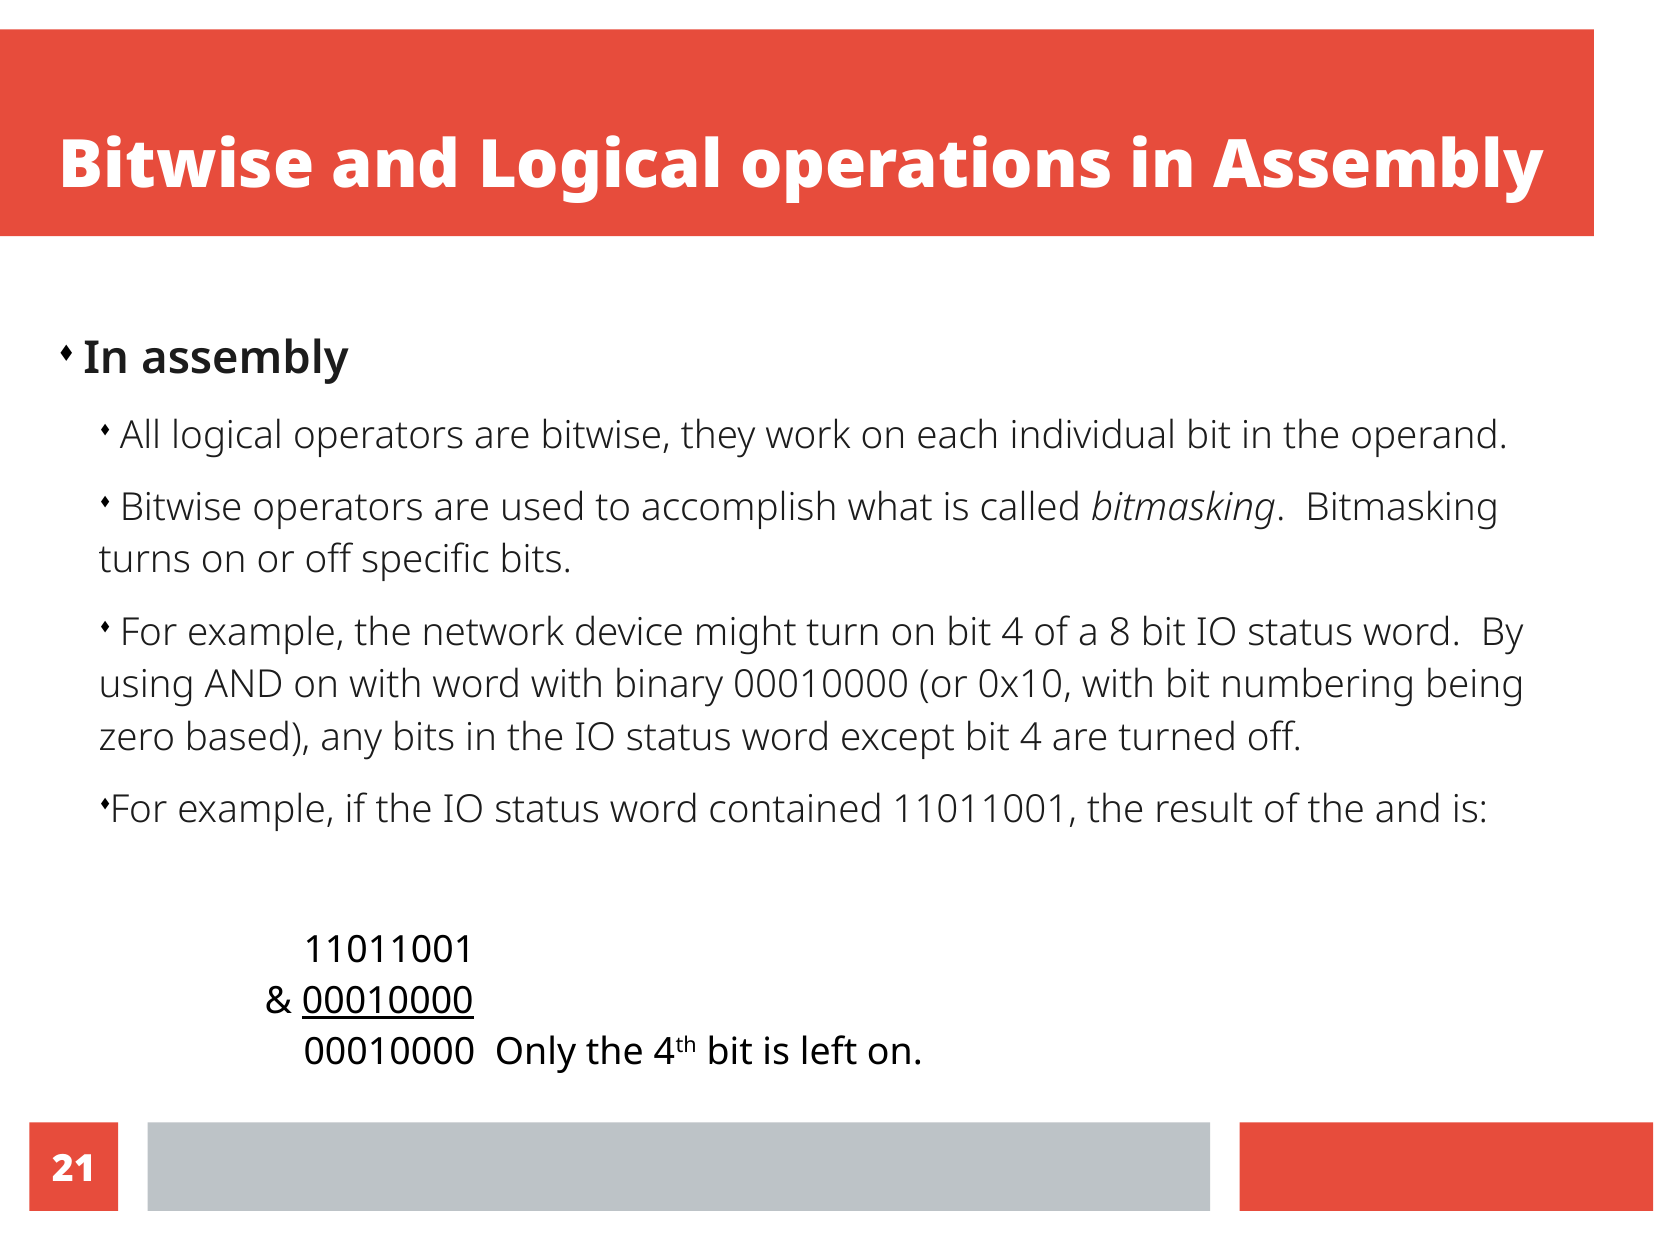

# Bitwise and Logical operations in Assembly
 In assembly
 All logical operators are bitwise, they work on each individual bit in the operand.
 Bitwise operators are used to accomplish what is called bitmasking. Bitmasking turns on or off specific bits.
 For example, the network device might turn on bit 4 of a 8 bit IO status word. By using AND on with word with binary 00010000 (or 0x10, with bit numbering being zero based), any bits in the IO status word except bit 4 are turned off.
For example, if the IO status word contained 11011001, the result of the and is:
 11011001
 & 00010000
 00010000 Only the 4th bit is left on.
21